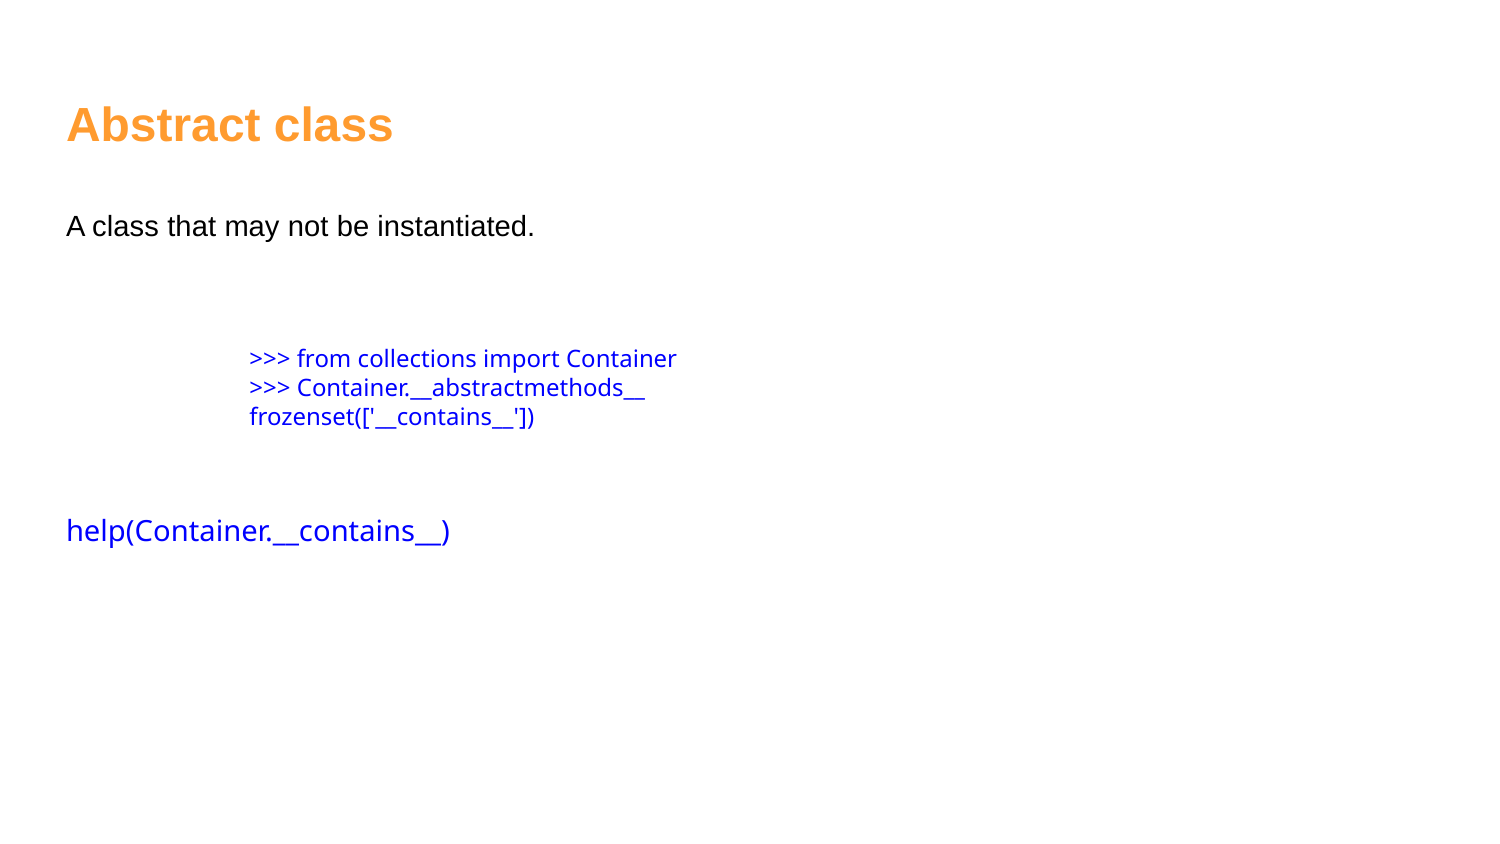

# Abstract class
A class that may not be instantiated.
>>> from collections import Container
>>> Container.__abstractmethods__
frozenset(['__contains__'])
help(Container.__contains__)